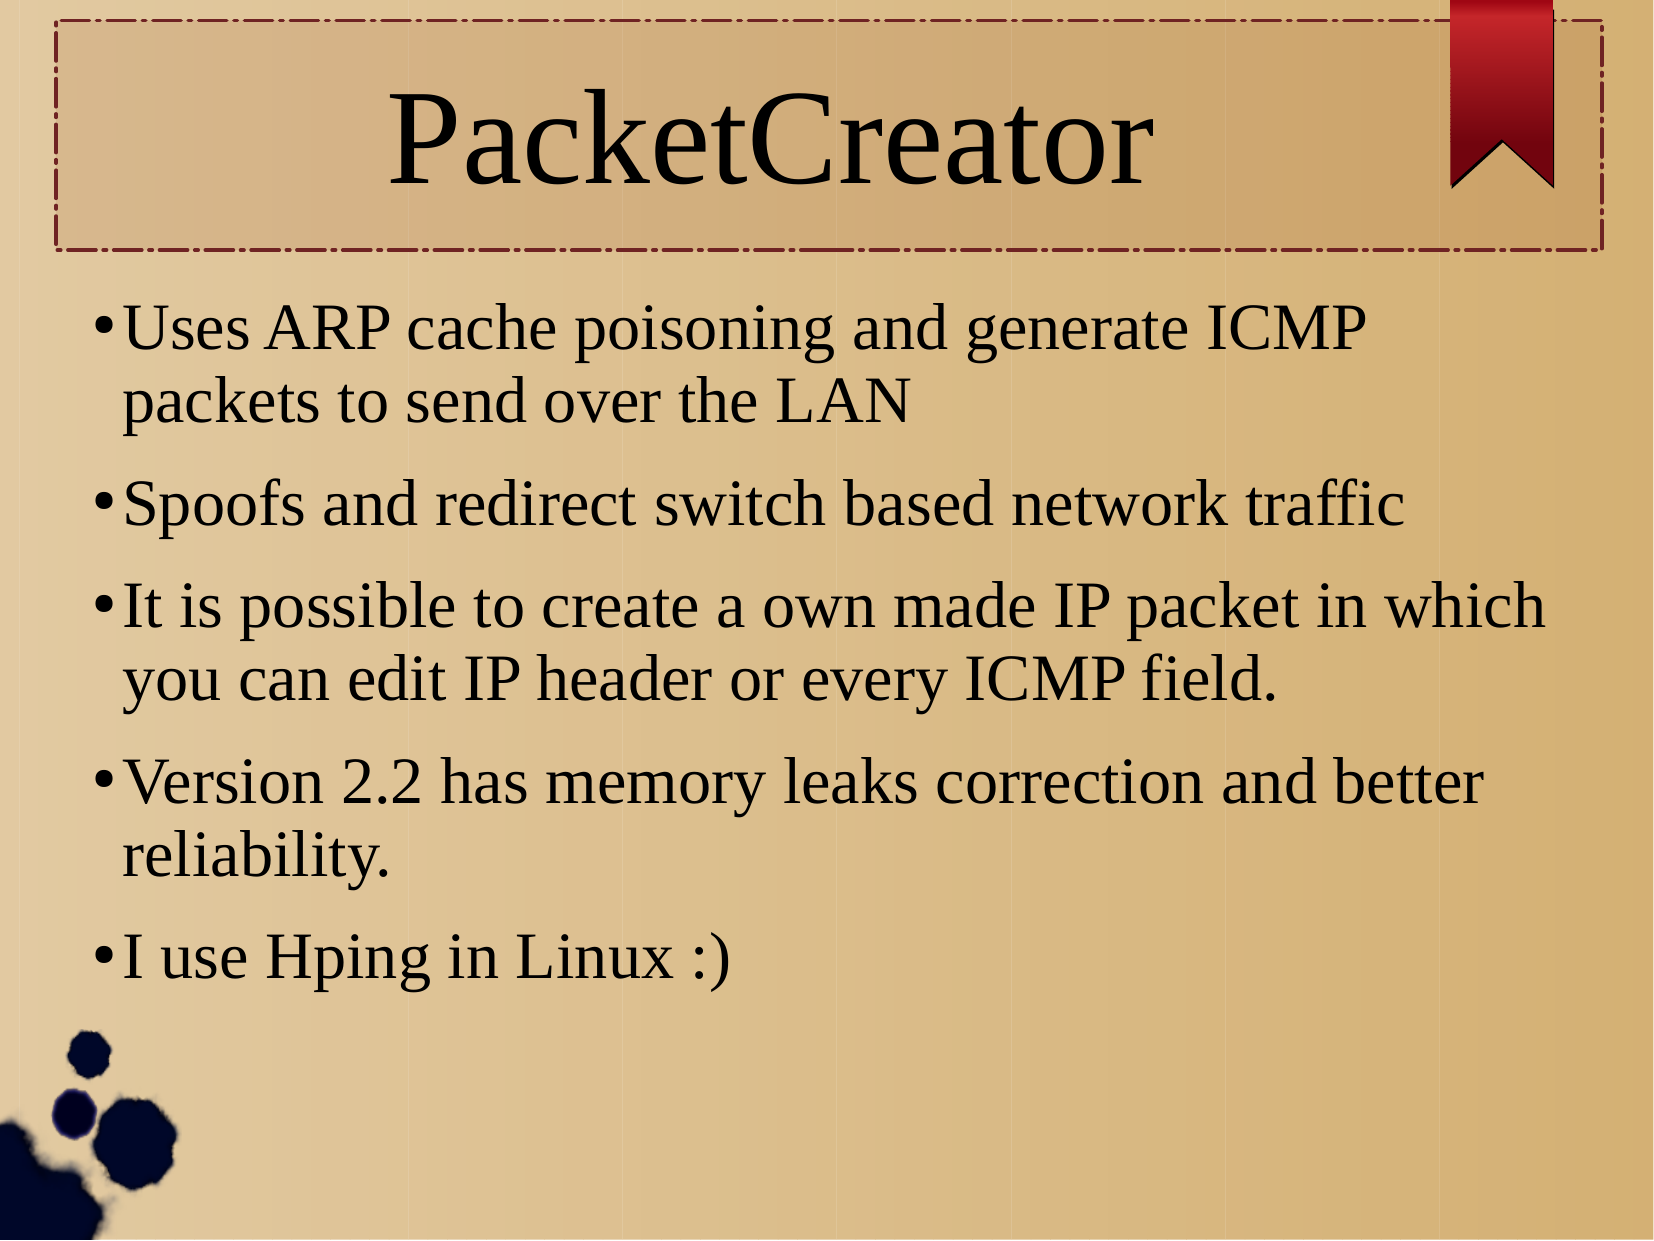

# PacketCreator
Uses ARP cache poisoning and generate ICMP packets to send over the LAN
Spoofs and redirect switch based network traffic
It is possible to create a own made IP packet in which you can edit IP header or every ICMP field.
Version 2.2 has memory leaks correction and better reliability.
I use Hping in Linux :)